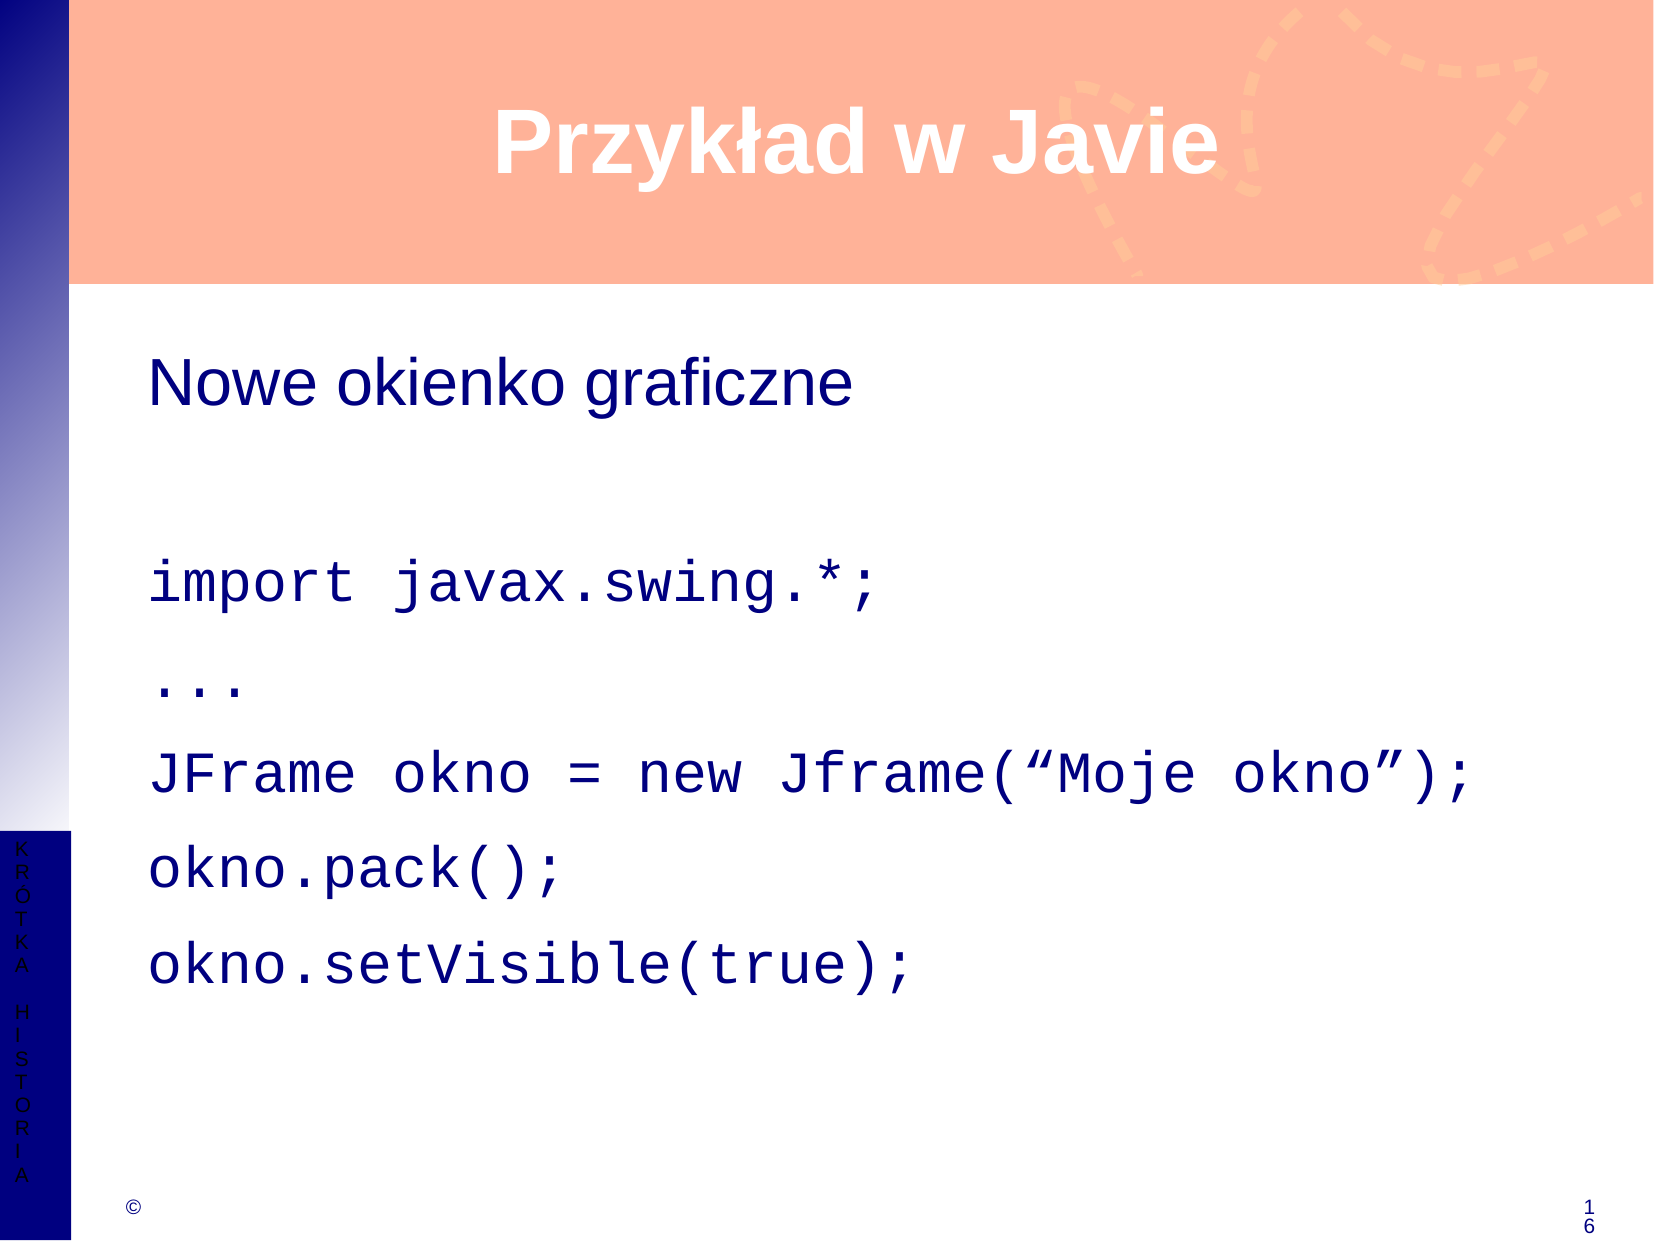

# Przykład w Javie
Nowe okienko graficzne
import javax.swing.*;
...
JFrame okno = new Jframe(“Moje okno”);
okno.pack();
okno.setVisible(true);
K
R
Ó
T
K
A
H
I
S
T
O
R
I
A